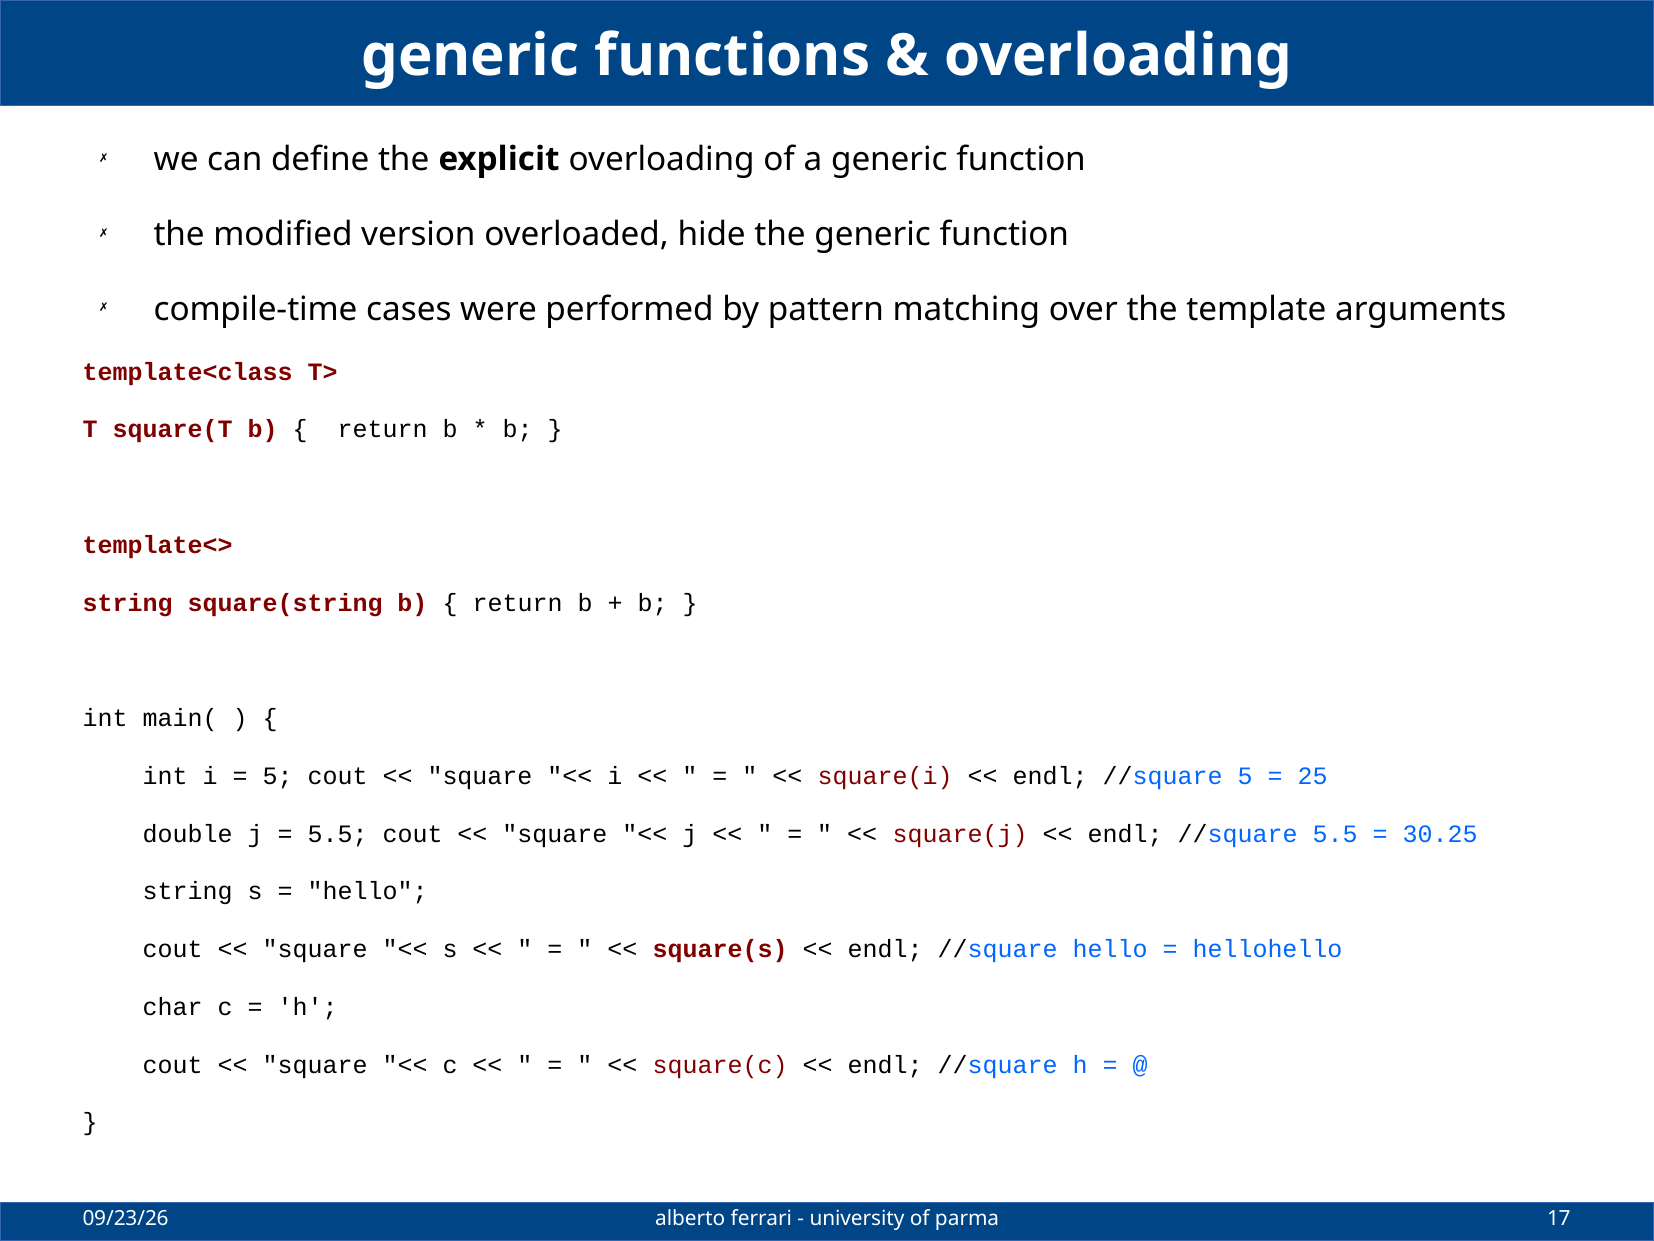

# generic functions & overloading
we can define the explicit overloading of a generic function
the modified version overloaded, hide the generic function
compile-time cases were performed by pattern matching over the template arguments
template<class T>
T square(T b) { return b * b; }
template<>
string square(string b) { return b + b; }
int main( ) {
 int i = 5; cout << "square "<< i << " = " << square(i) << endl; //square 5 = 25
 double j = 5.5; cout << "square "<< j << " = " << square(j) << endl; //square 5.5 = 30.25
 string s = "hello";
 cout << "square "<< s << " = " << square(s) << endl; //square hello = hellohello
 char c = 'h';
 cout << "square "<< c << " = " << square(c) << endl; //square h = @
}
alberto ferrari - university of parma
17